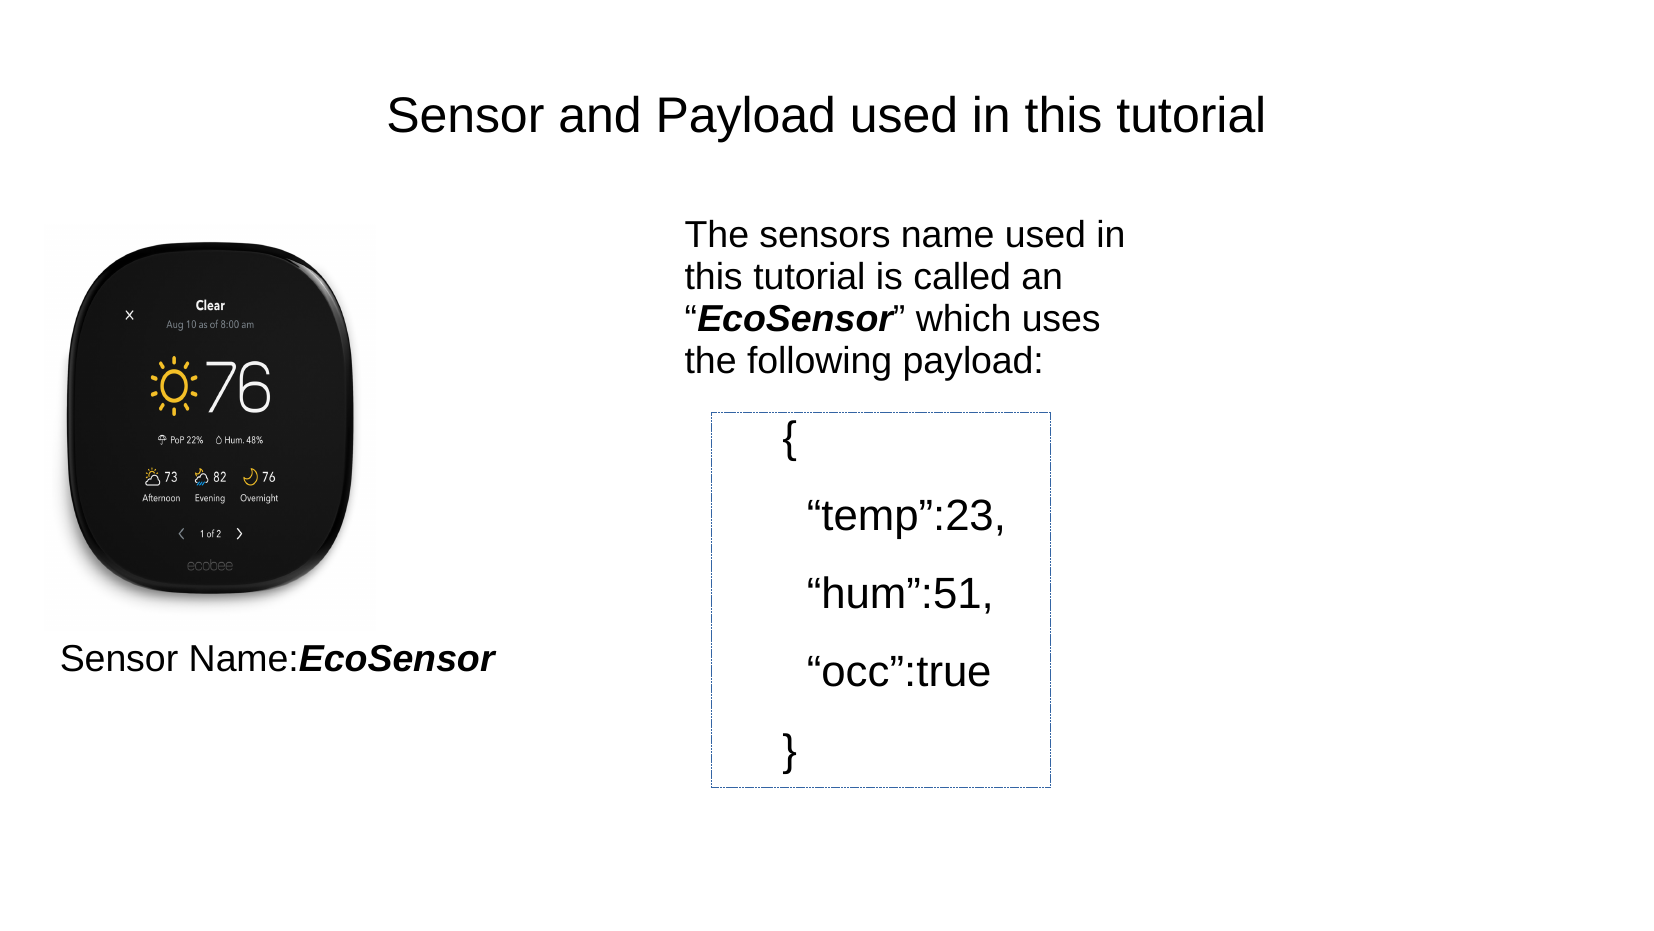

# Sensor and Payload used in this tutorial
The sensors name used in this tutorial is called an “EcoSensor” which uses the following payload:
{
 “temp”:23,
 “hum”:51,
 “occ”:true
}
Sensor Name:EcoSensor